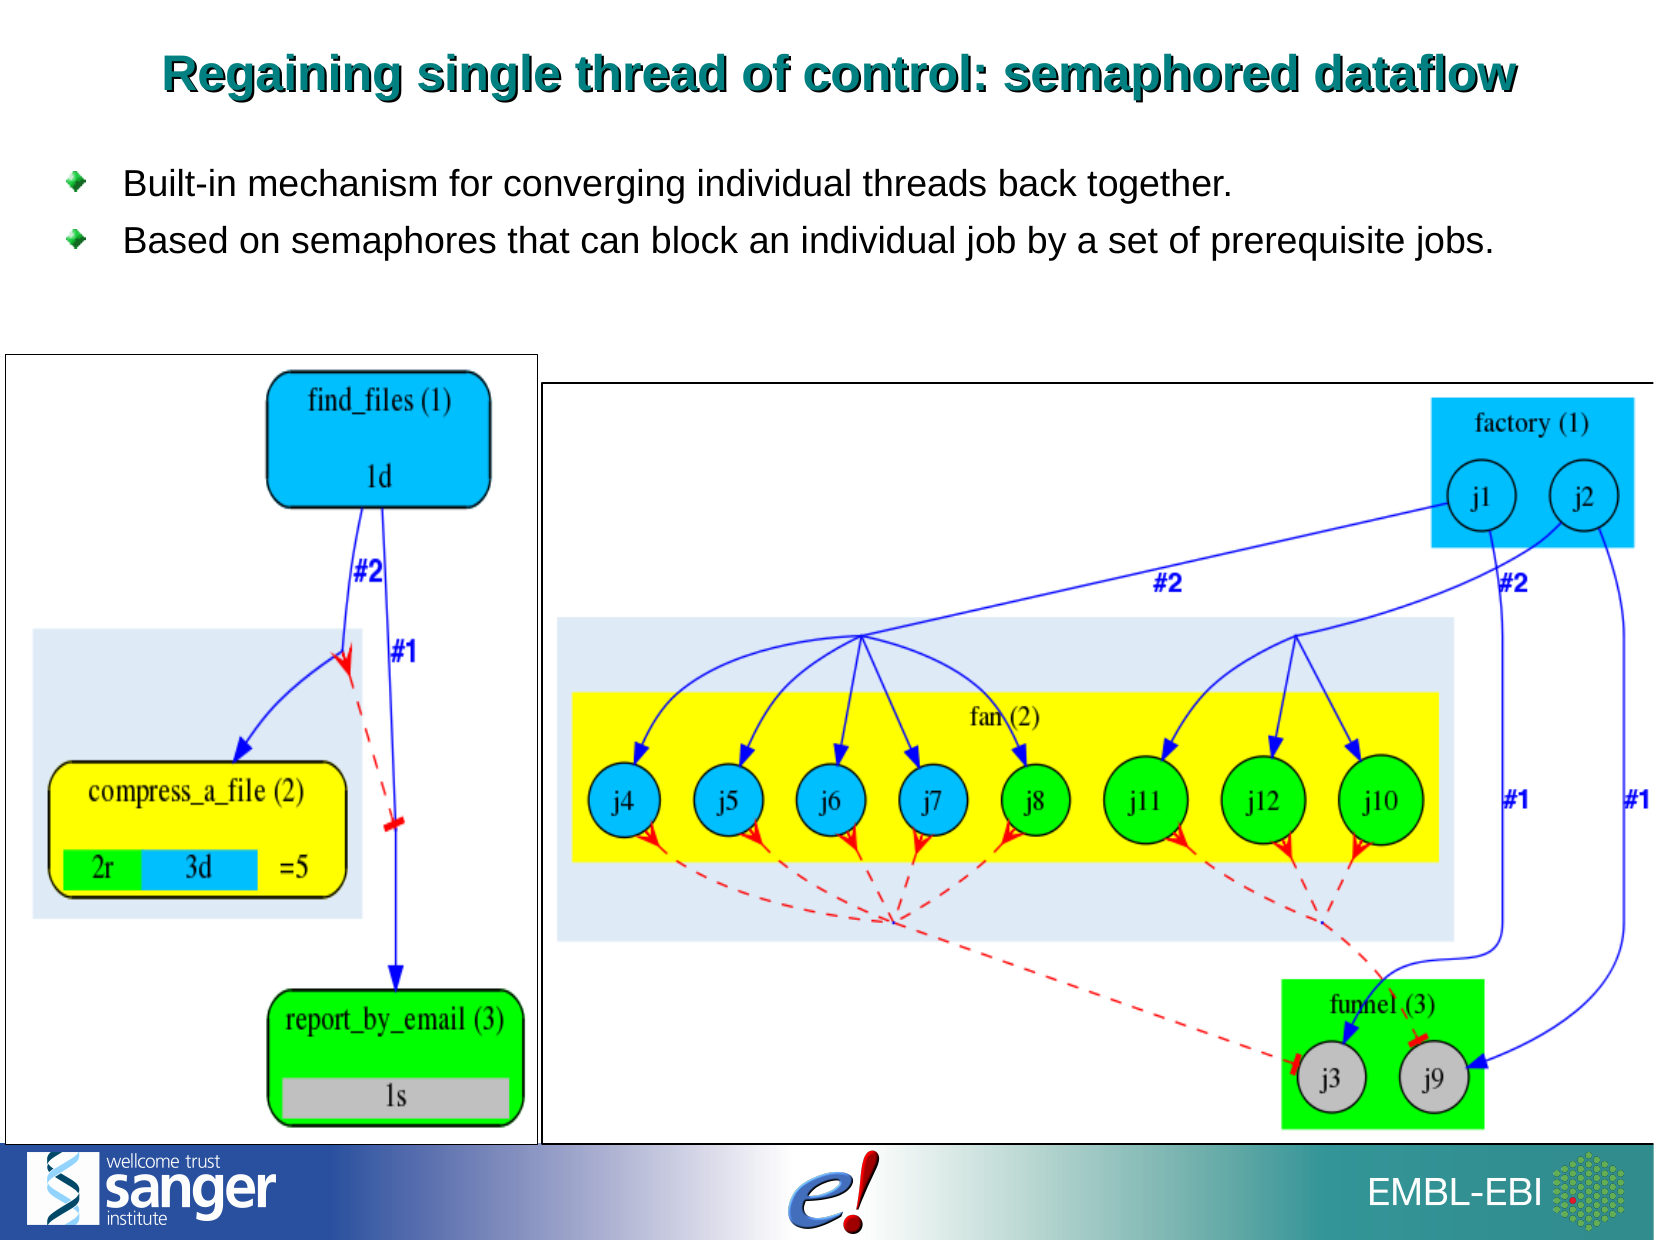

# Regaining single thread of control: semaphored dataflow
Built-in mechanism for converging individual threads back together.
Based on semaphores that can block an individual job by a set of prerequisite jobs.